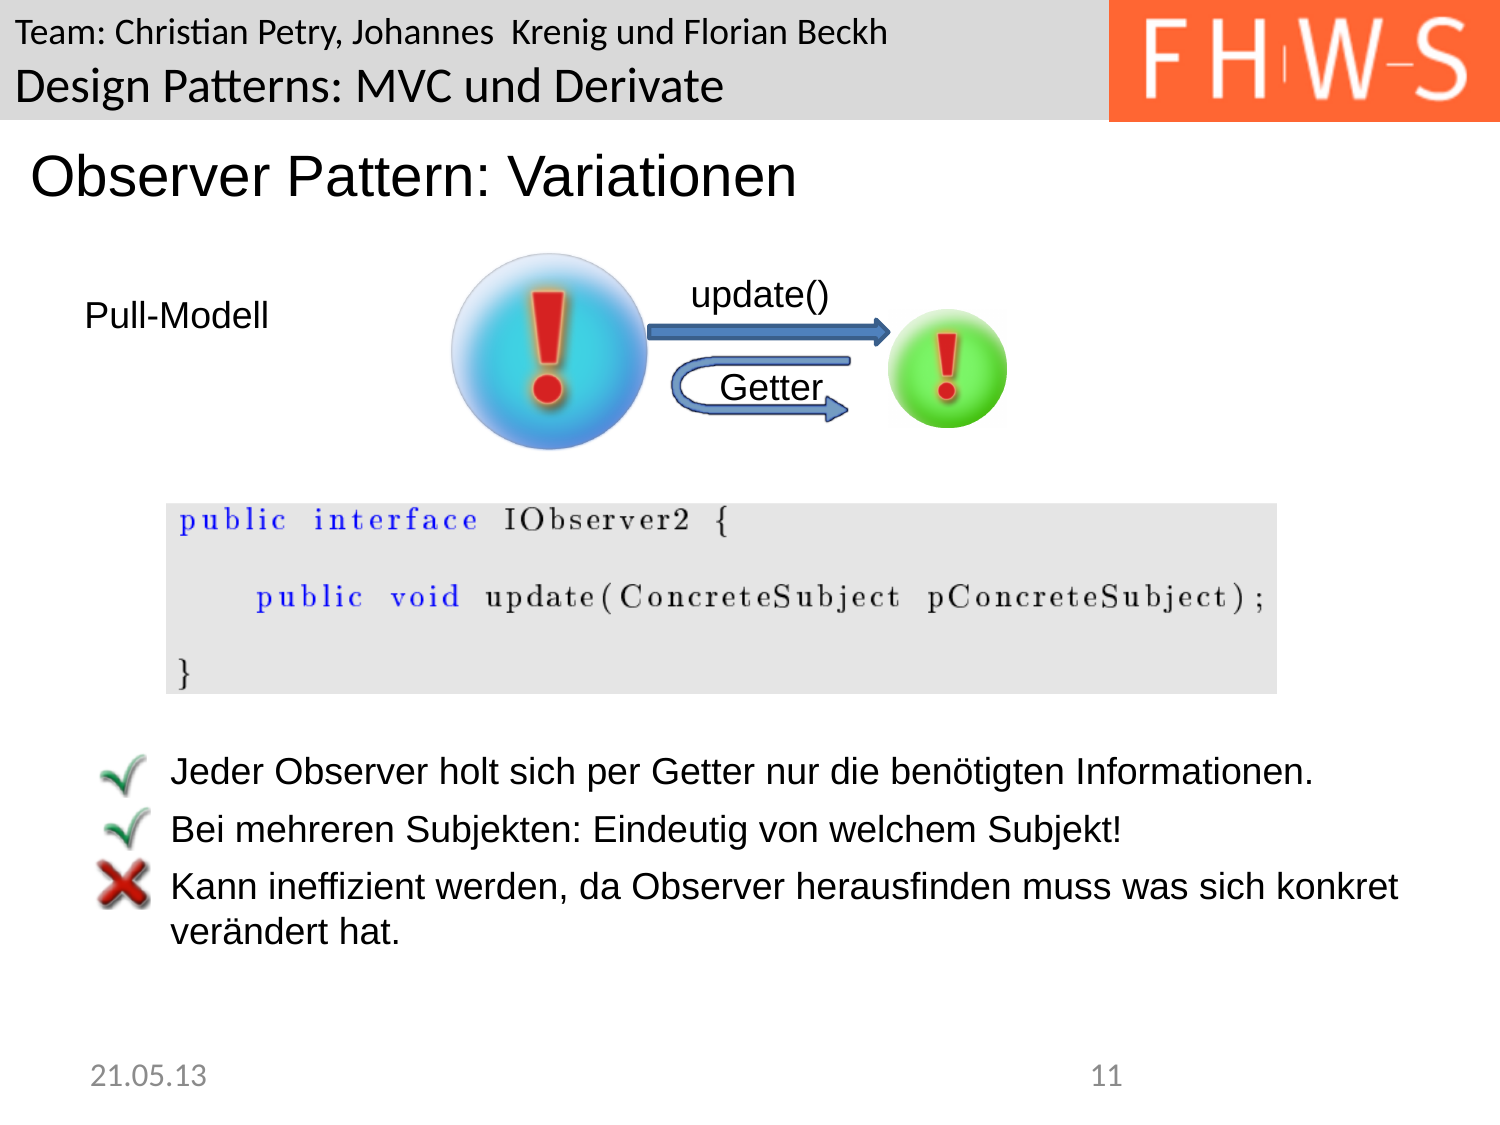

Observer Pattern: Variationen
update()
Pull-Modell
Getter
Jeder Observer holt sich per Getter nur die benötigten Informationen.
Bei mehreren Subjekten: Eindeutig von welchem Subjekt!
Kann ineffizient werden, da Observer herausfinden muss was sich konkret verändert hat.
21.05.13